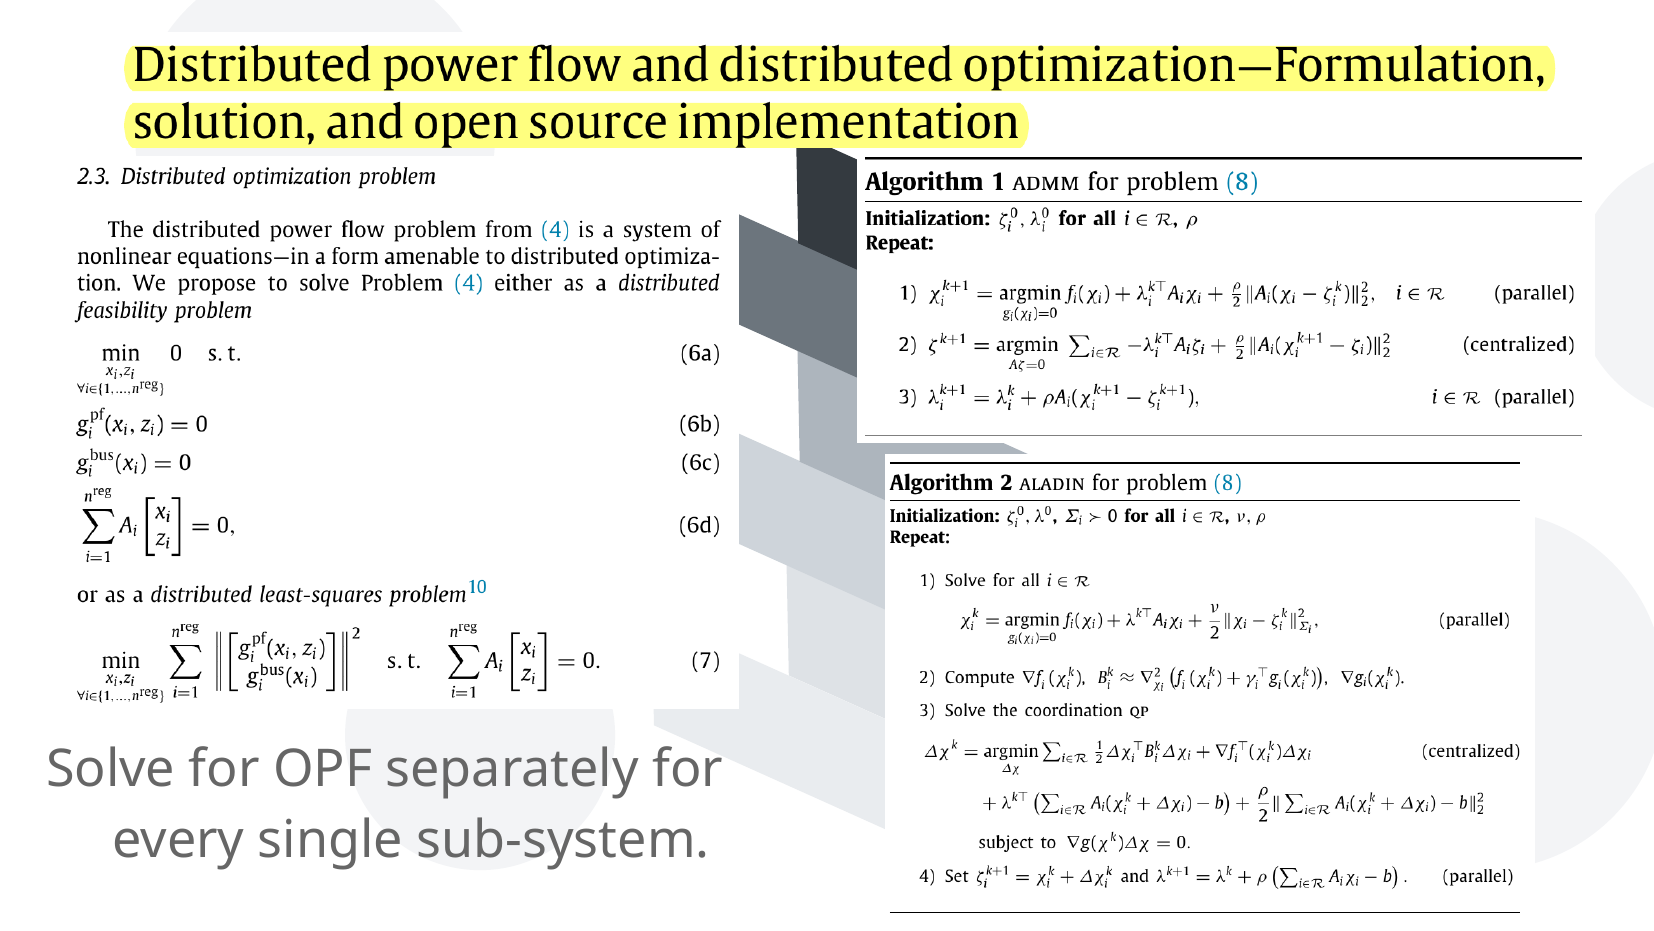

Solve for OPF separately for every single sub-system.